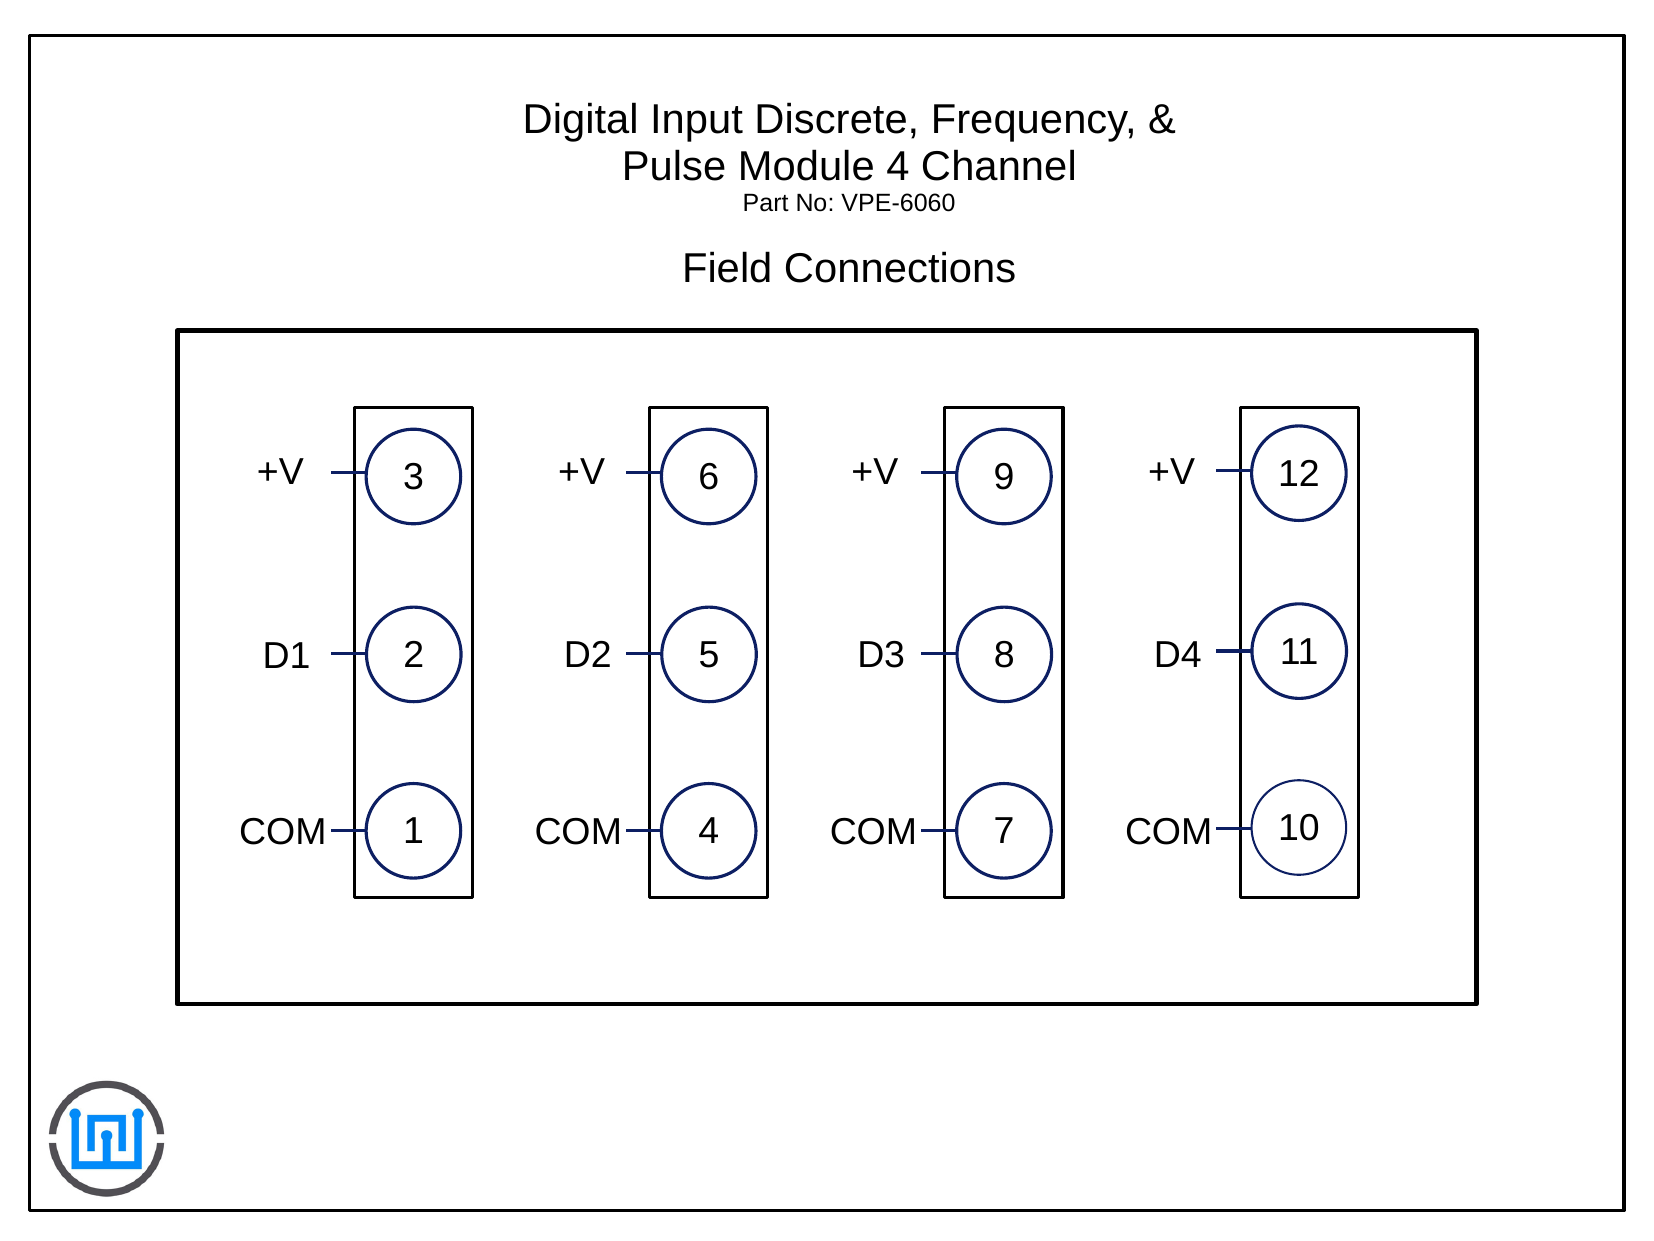

Digital Input Discrete, Frequency, &
Pulse Module 4 Channel
Part No: VPE-6060
Field Connections
12
3
6
9
+V
+V
+V
+V
11
2
5
8
D2
D3
D4
D1
10
1
4
7
COM
COM
COM
COM